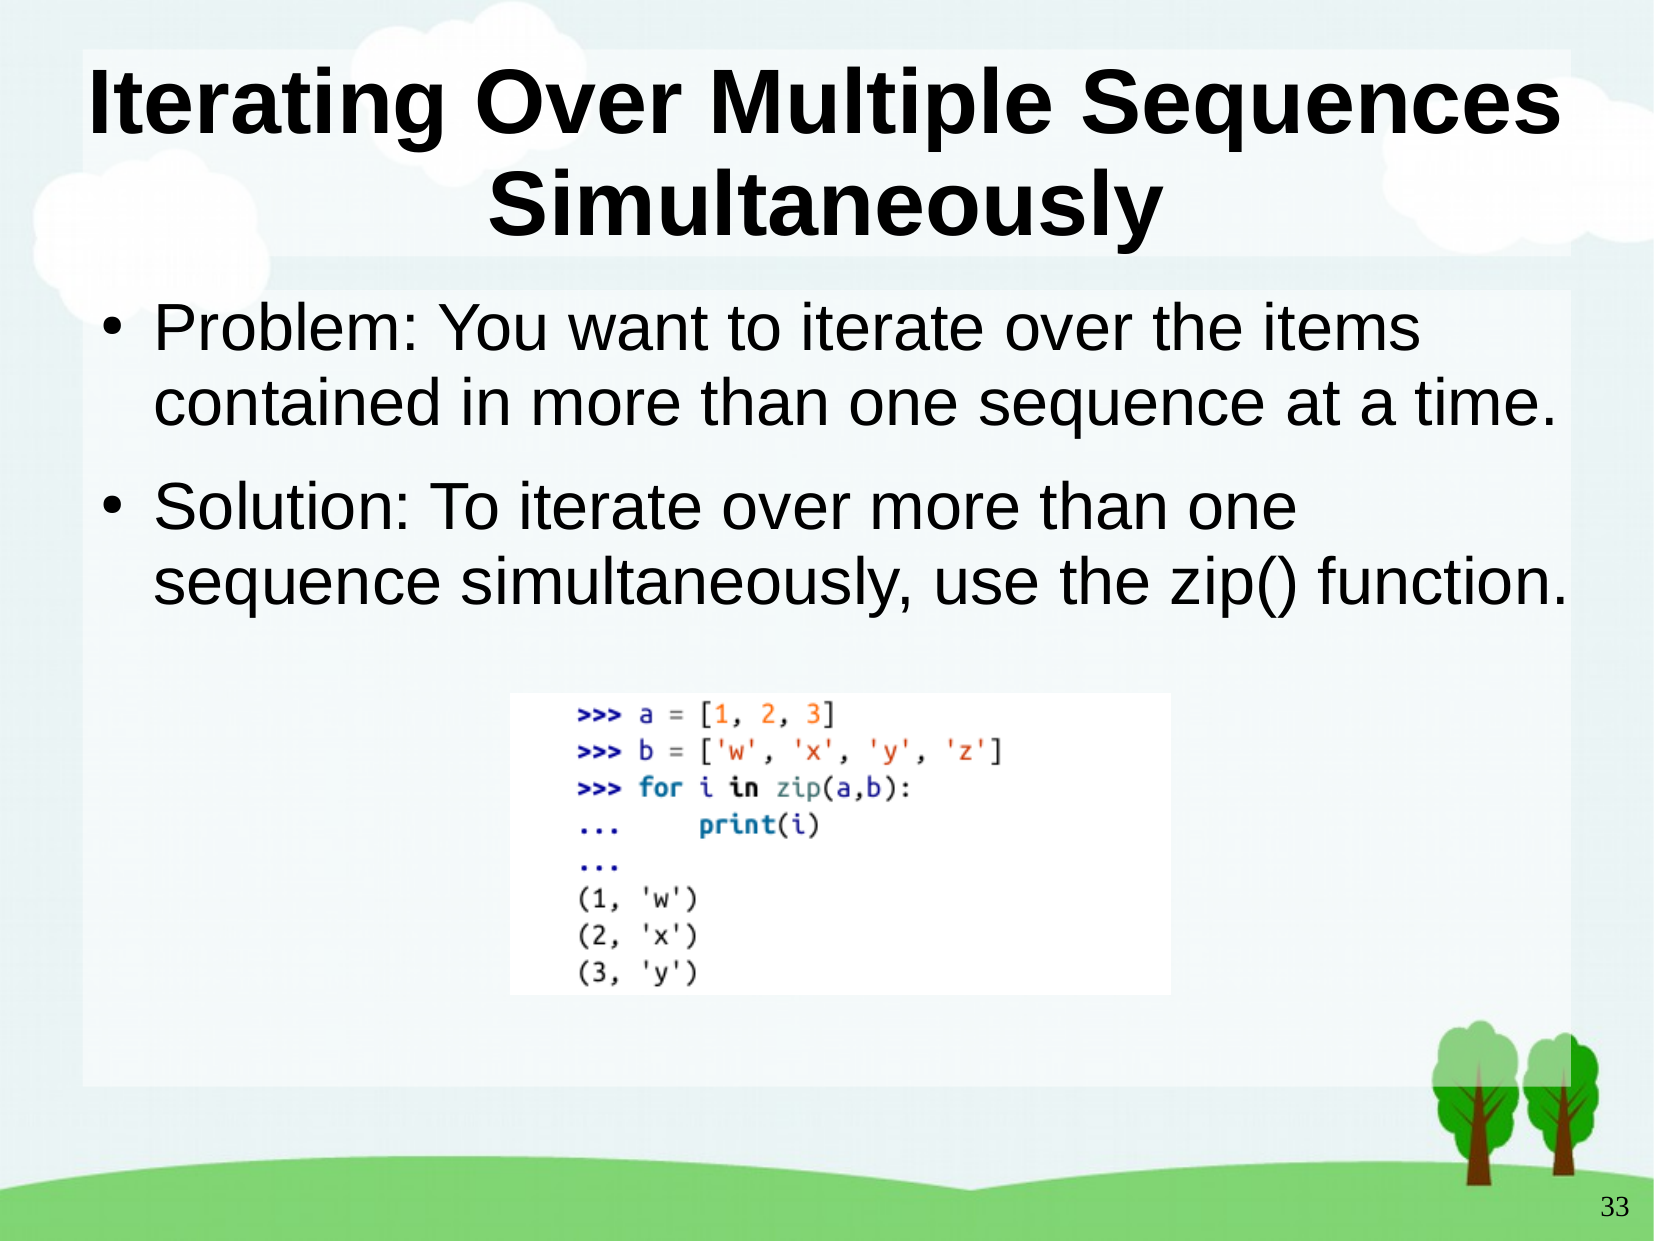

# Iterating Over Multiple Sequences Simultaneously
Problem: You want to iterate over the items contained in more than one sequence at a time.
Solution: To iterate over more than one sequence simultaneously, use the zip() function.
33